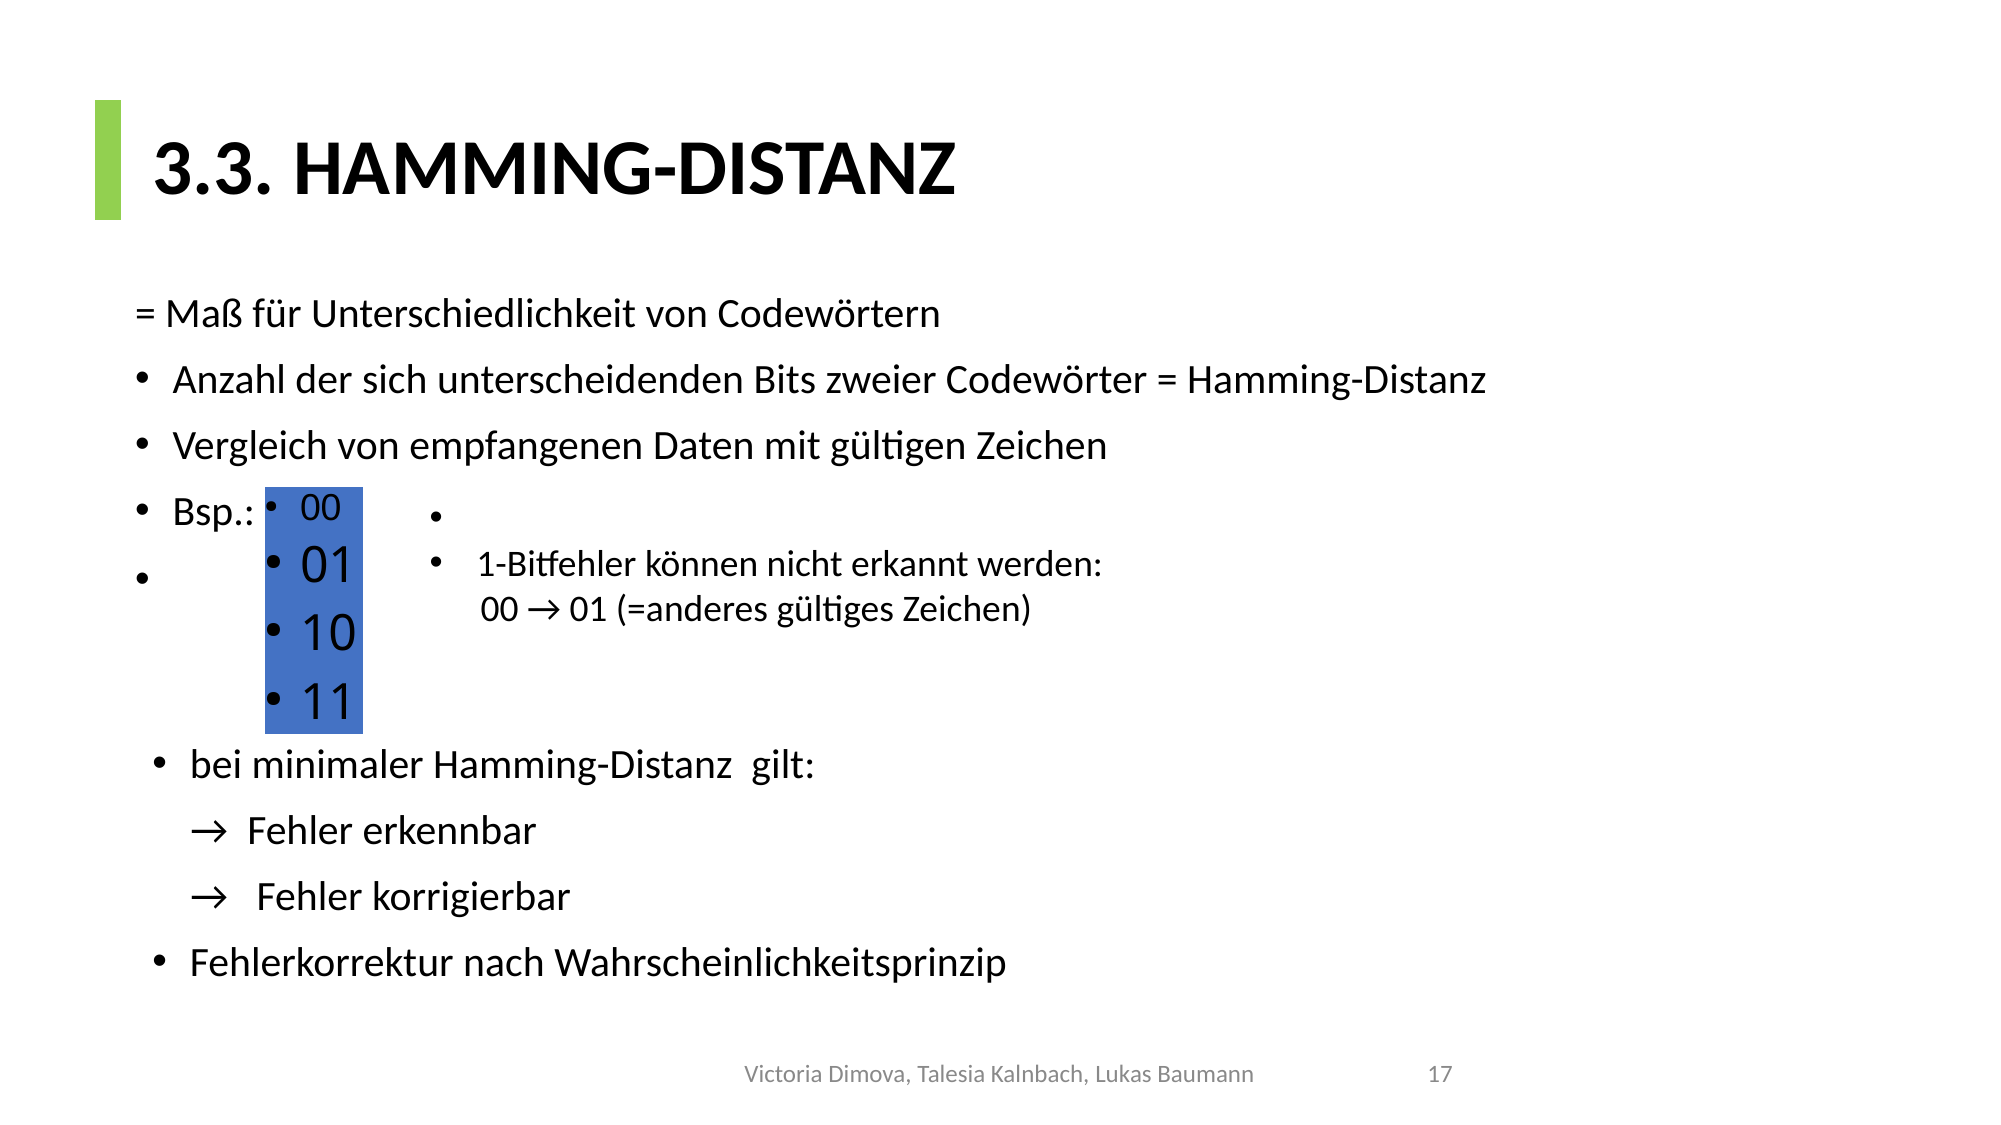

# 3.3. HAMMING-DISTANZ
= Maß für Unterschiedlichkeit von Codewörtern
Anzahl der sich unterscheidenden Bits zweier Codewörter = Hamming-Distanz
Vergleich von empfangenen Daten mit gültigen Zeichen
Bsp.:
1-Bitfehler können nicht erkannt werden:
 00 → 01 (=anderes gültiges Zeichen)
| 00 |
| --- |
| 01 |
| 10 |
| 11 |
bei minimaler Hamming-Distanz gilt:
 → Fehler erkennbar
 → Fehler korrigierbar
Fehlerkorrektur nach Wahrscheinlichkeitsprinzip
Victoria Dimova, Talesia Kalnbach, Lukas Baumann